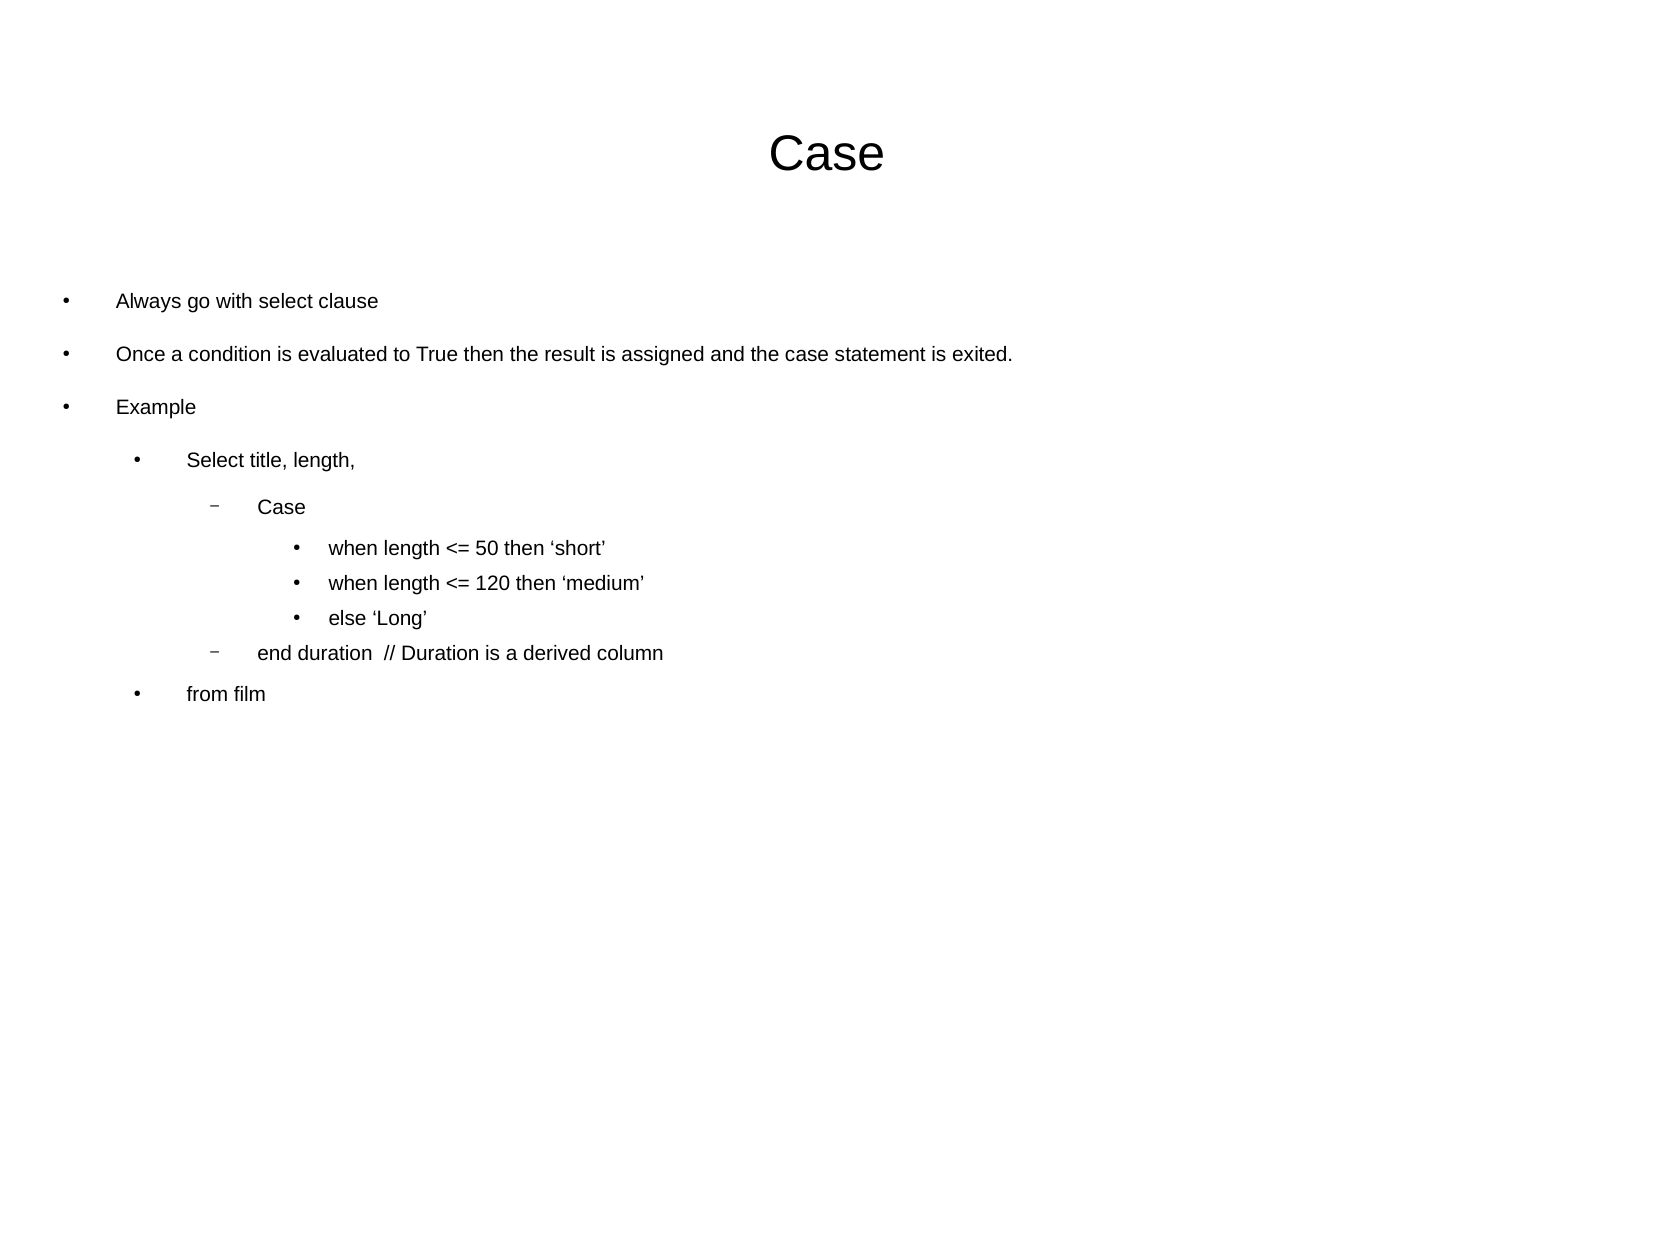

# Case
Always go with select clause
Once a condition is evaluated to True then the result is assigned and the case statement is exited.
Example
Select title, length,
Case
when length <= 50 then ‘short’
when length <= 120 then ‘medium’
else ‘Long’
end duration // Duration is a derived column
from film